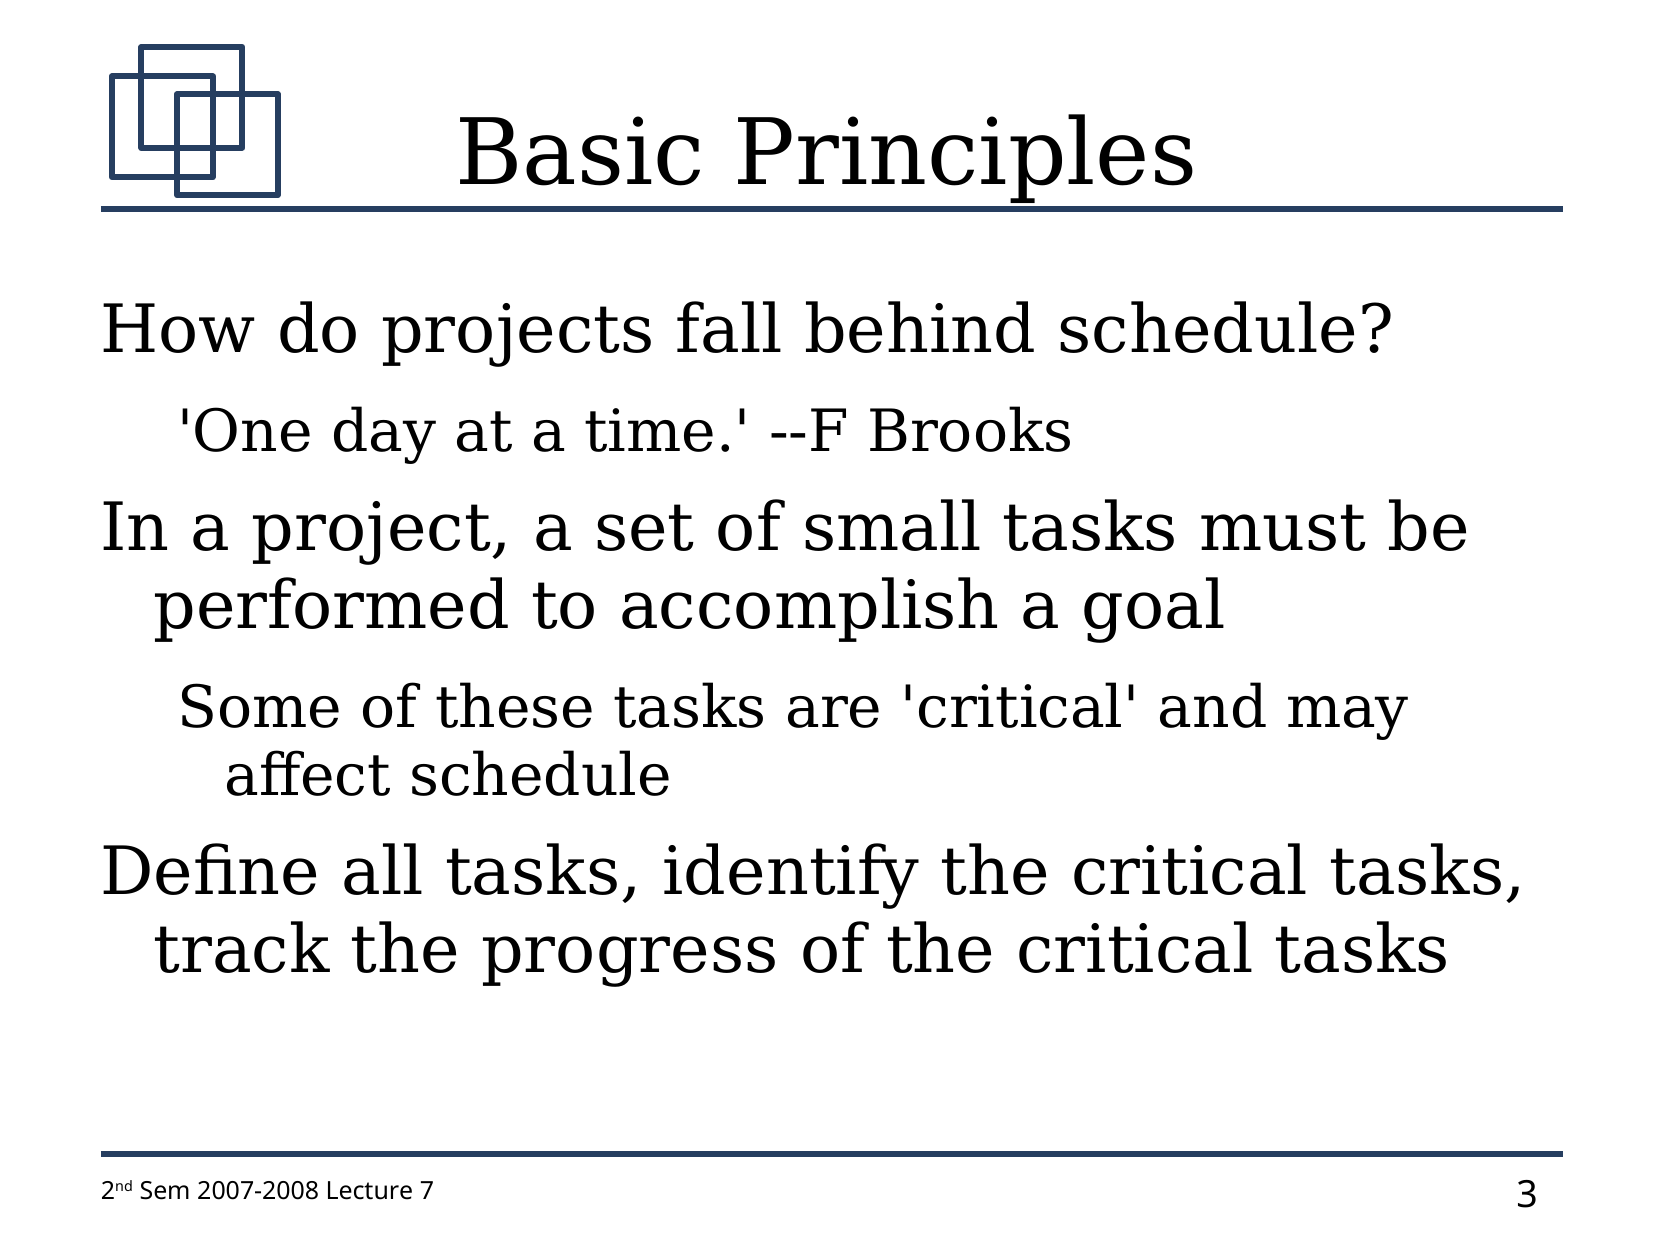

# Basic Principles
How do projects fall behind schedule?
'One day at a time.' --F Brooks
In a project, a set of small tasks must be performed to accomplish a goal
Some of these tasks are 'critical' and may affect schedule
Define all tasks, identify the critical tasks, track the progress of the critical tasks